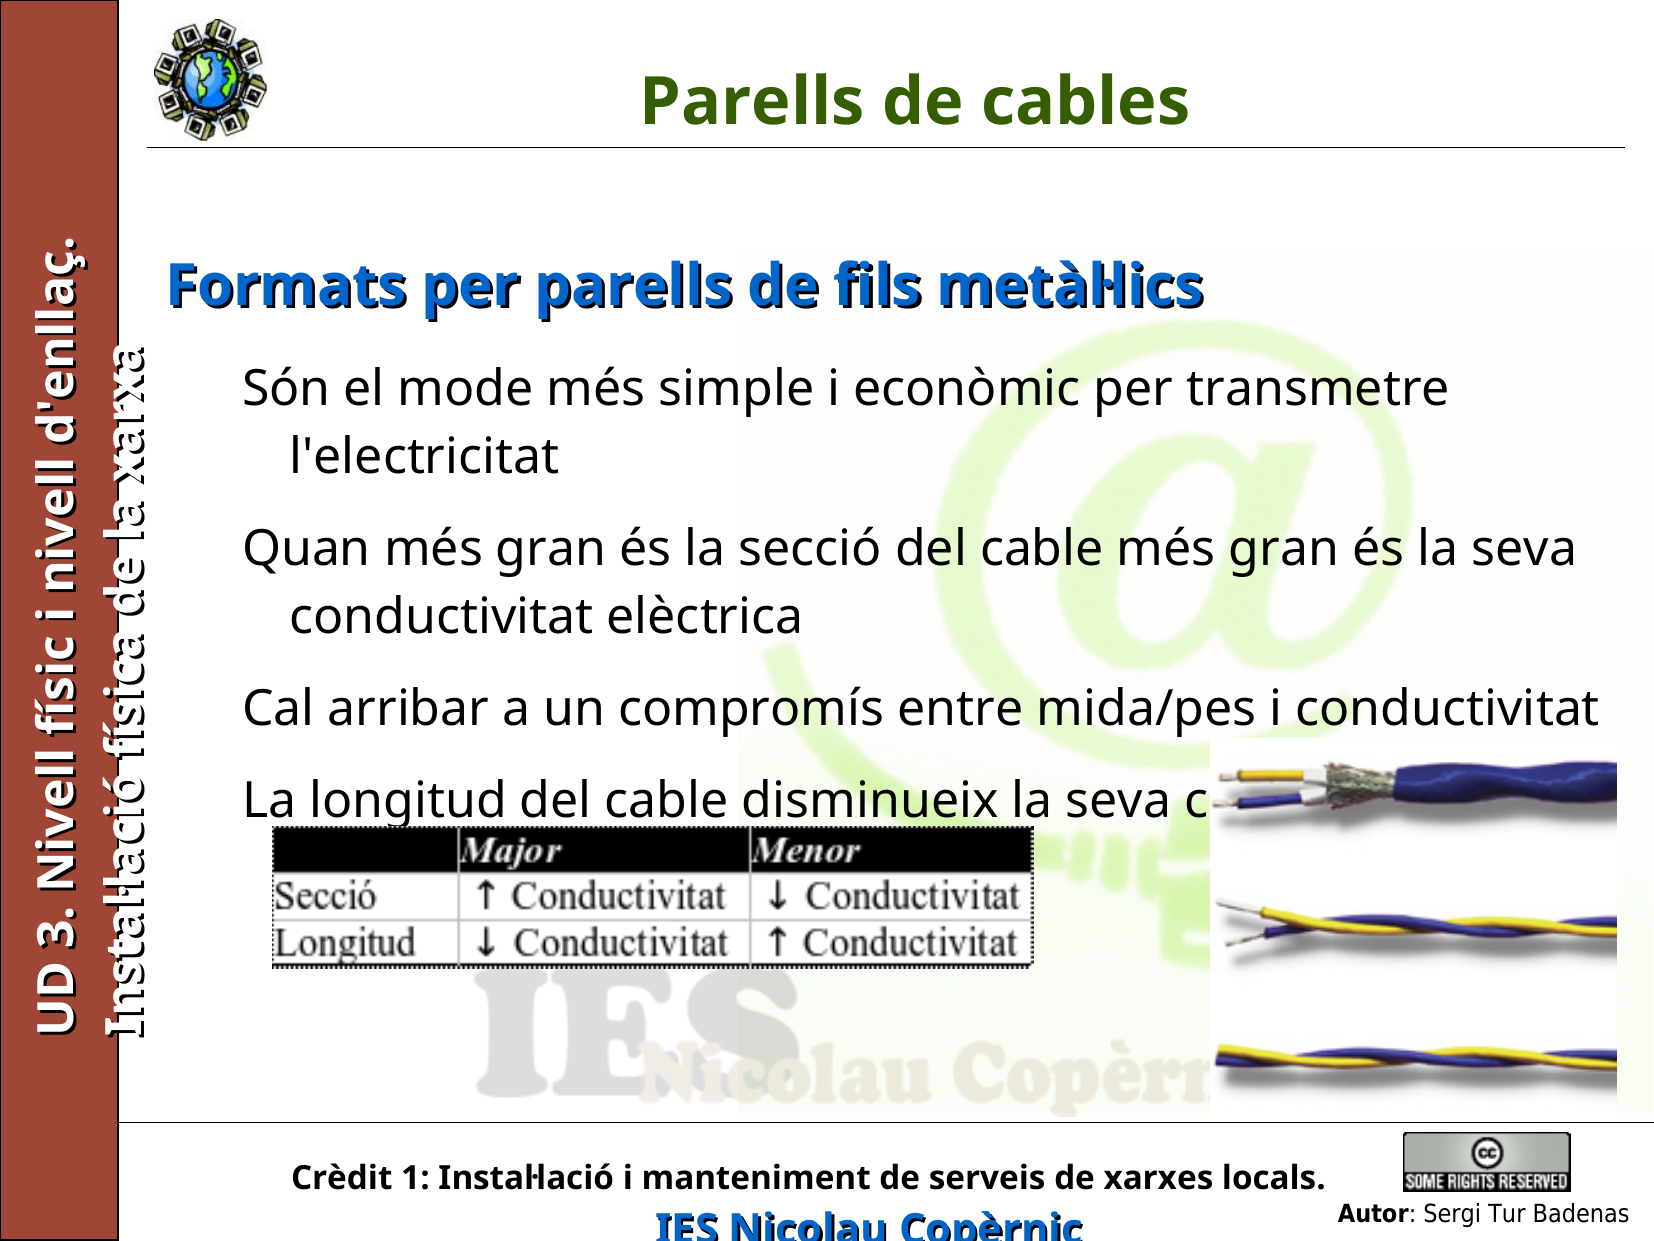

# Parells de cables
Formats per parells de fils metàl·lics
Són el mode més simple i econòmic per transmetre l'electricitat
Quan més gran és la secció del cable més gran és la seva conductivitat elèctrica
Cal arribar a un compromís entre mida/pes i conductivitat
La longitud del cable disminueix la seva conductivitat